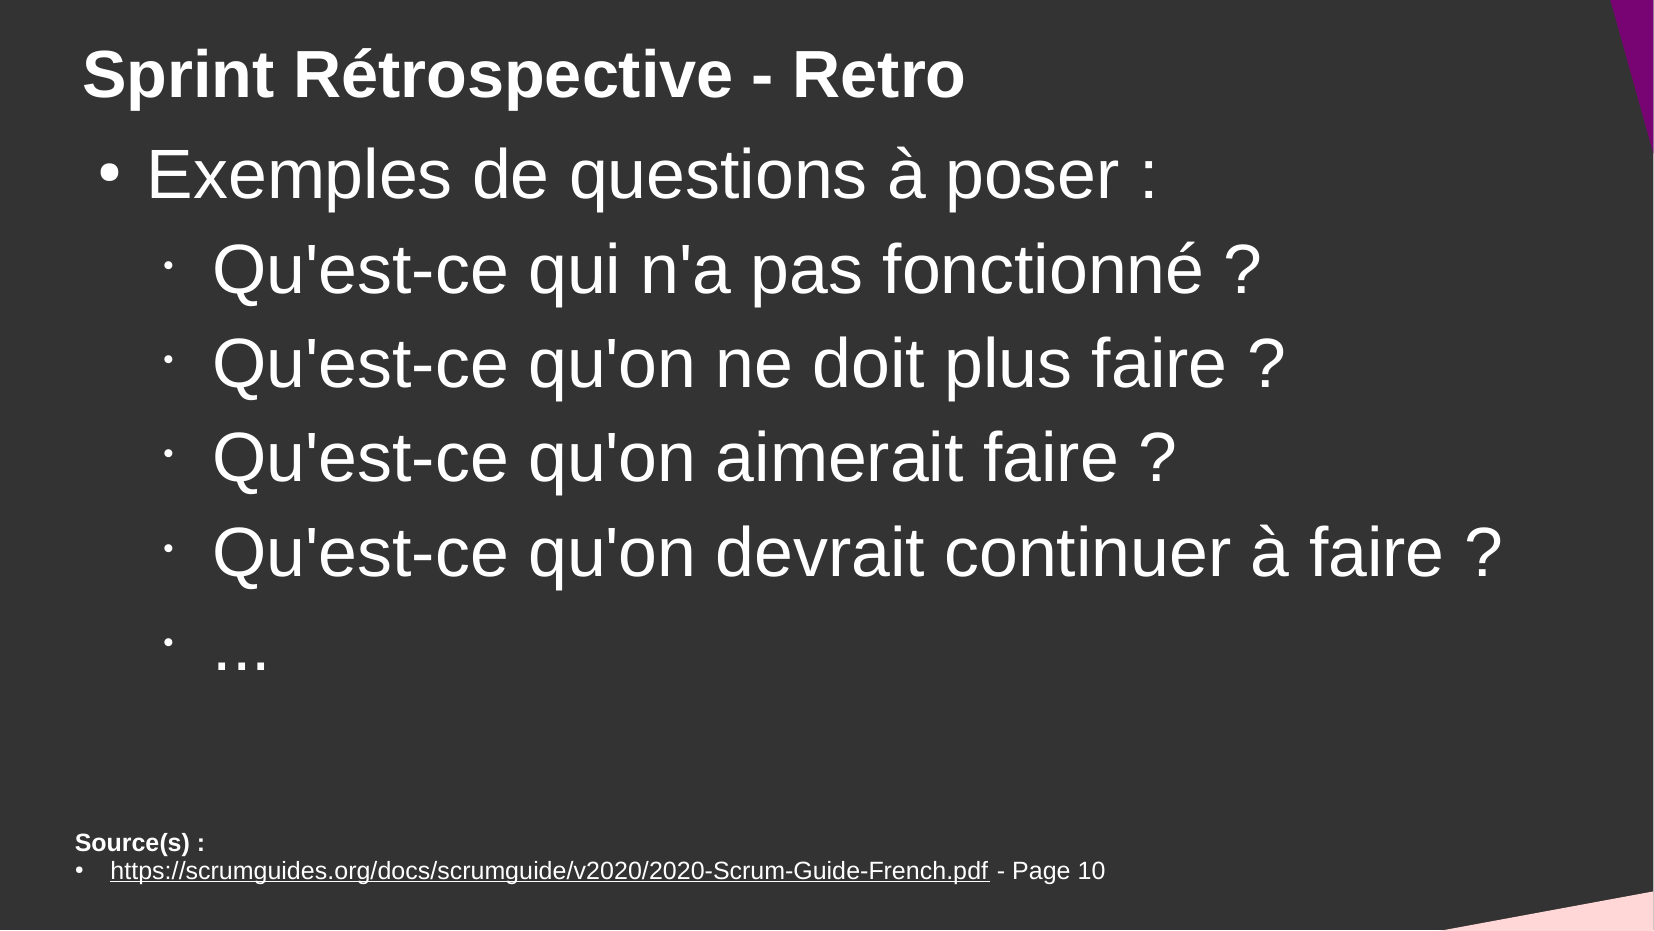

# Sprint Rétrospective - Retro
Exemples de questions à poser :
Qu'est-ce qui n'a pas fonctionné ?
Qu'est-ce qu'on ne doit plus faire ?
Qu'est-ce qu'on aimerait faire ?
Qu'est-ce qu'on devrait continuer à faire ?
...
Source(s) :
https://scrumguides.org/docs/scrumguide/v2020/2020-Scrum-Guide-French.pdf - Page 10